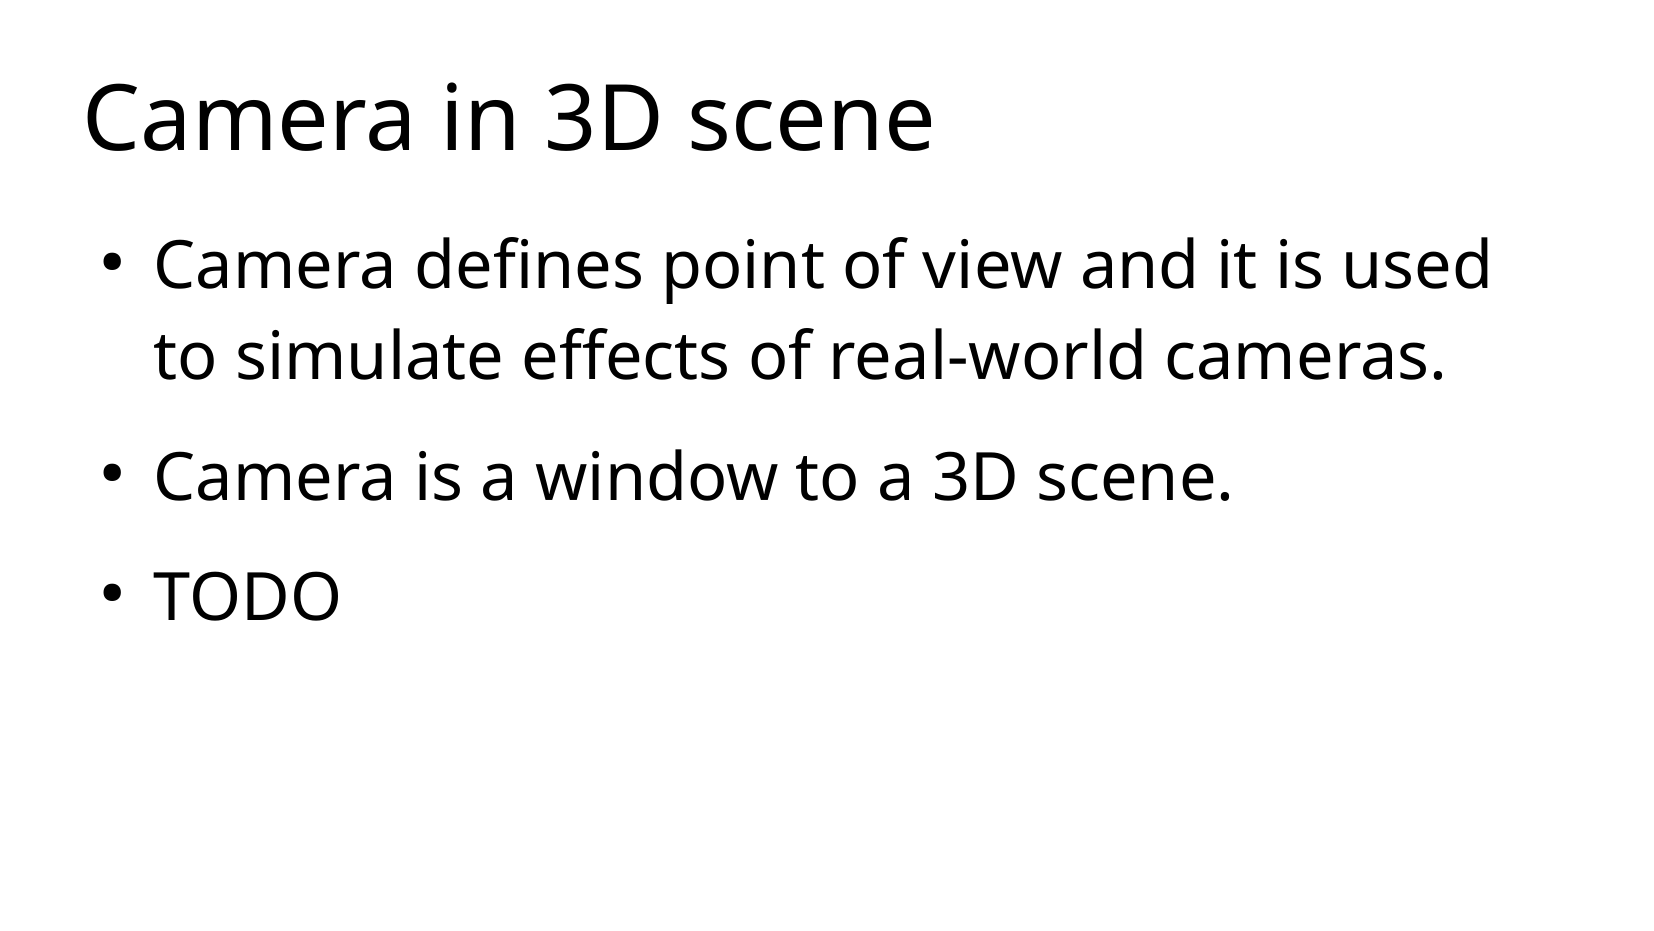

# Camera in 3D scene
Camera defines point of view and it is used to simulate effects of real-world cameras.
Camera is a window to a 3D scene.
TODO